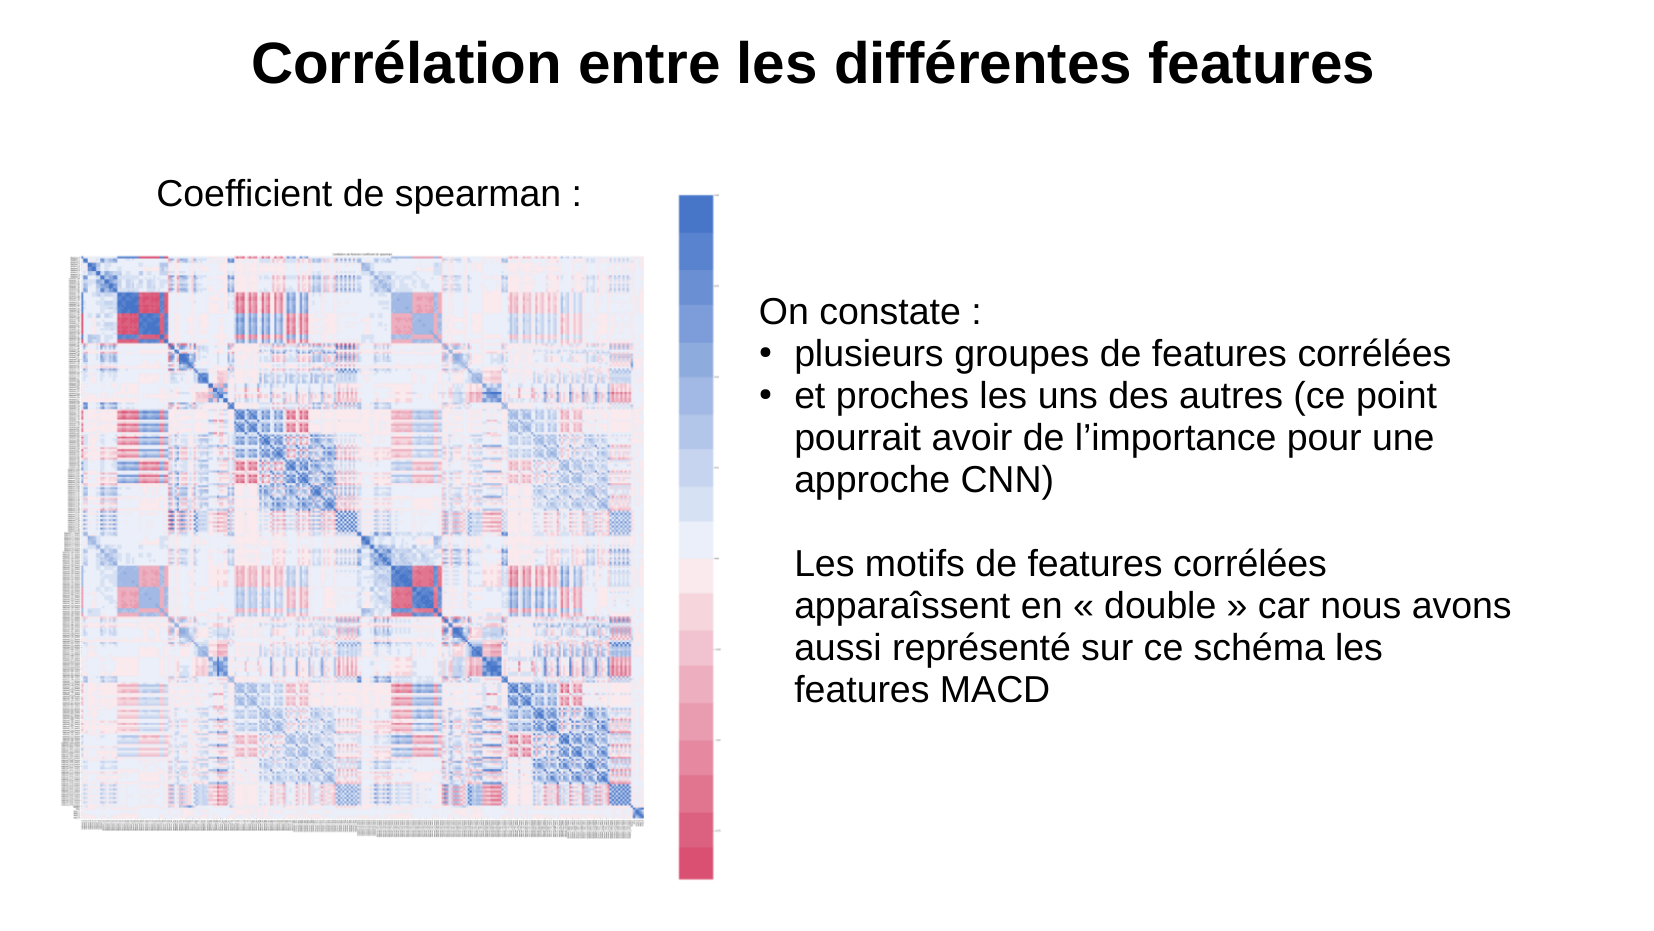

Corrélation entre les différentes features
Coefficient de spearman :
On constate :
plusieurs groupes de features corrélées
et proches les uns des autres (ce point pourrait avoir de l’importance pour une approche CNN)
Les motifs de features corrélées apparaîssent en « double » car nous avons aussi représenté sur ce schéma les features MACD